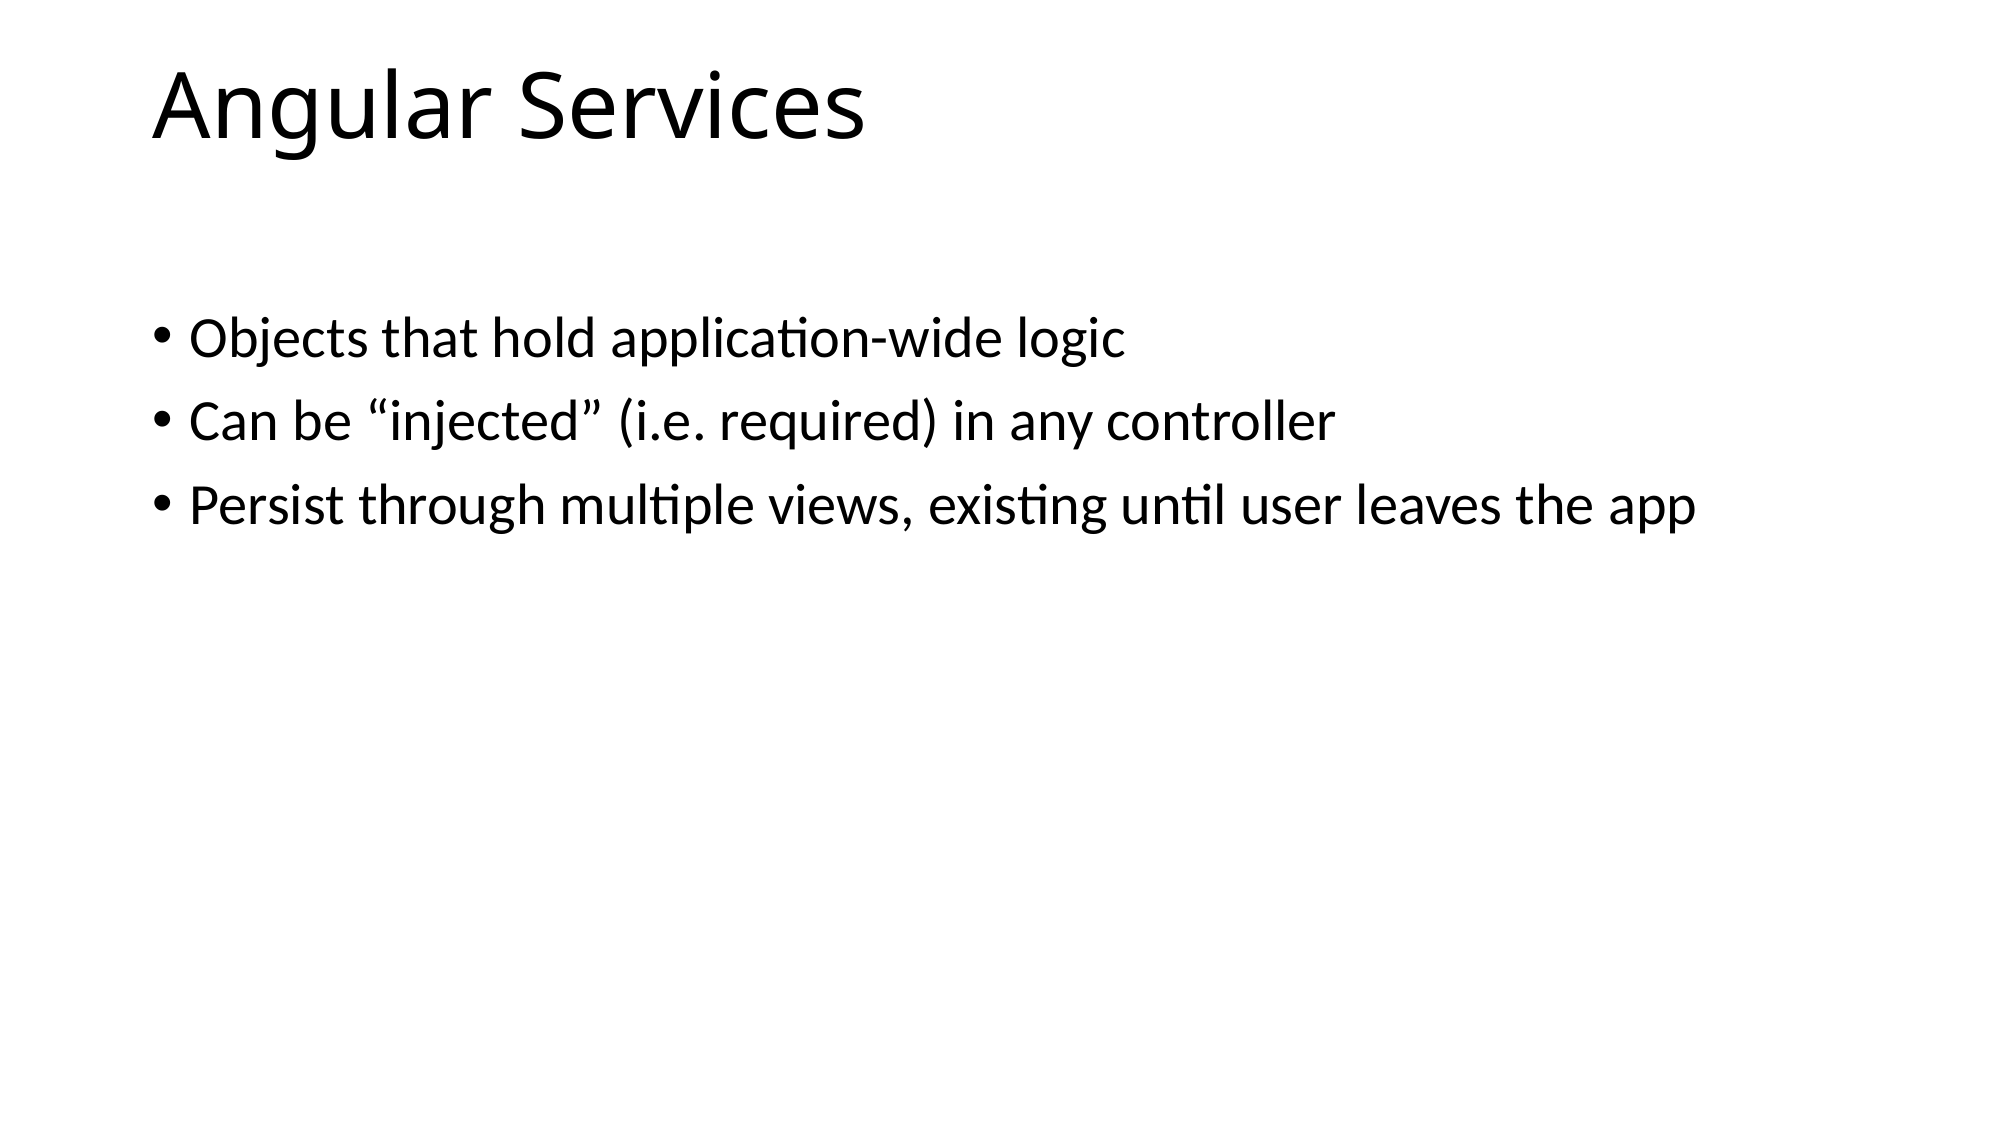

# Angular Services
Objects that hold application-wide logic
Can be “injected” (i.e. required) in any controller
Persist through multiple views, existing until user leaves the app